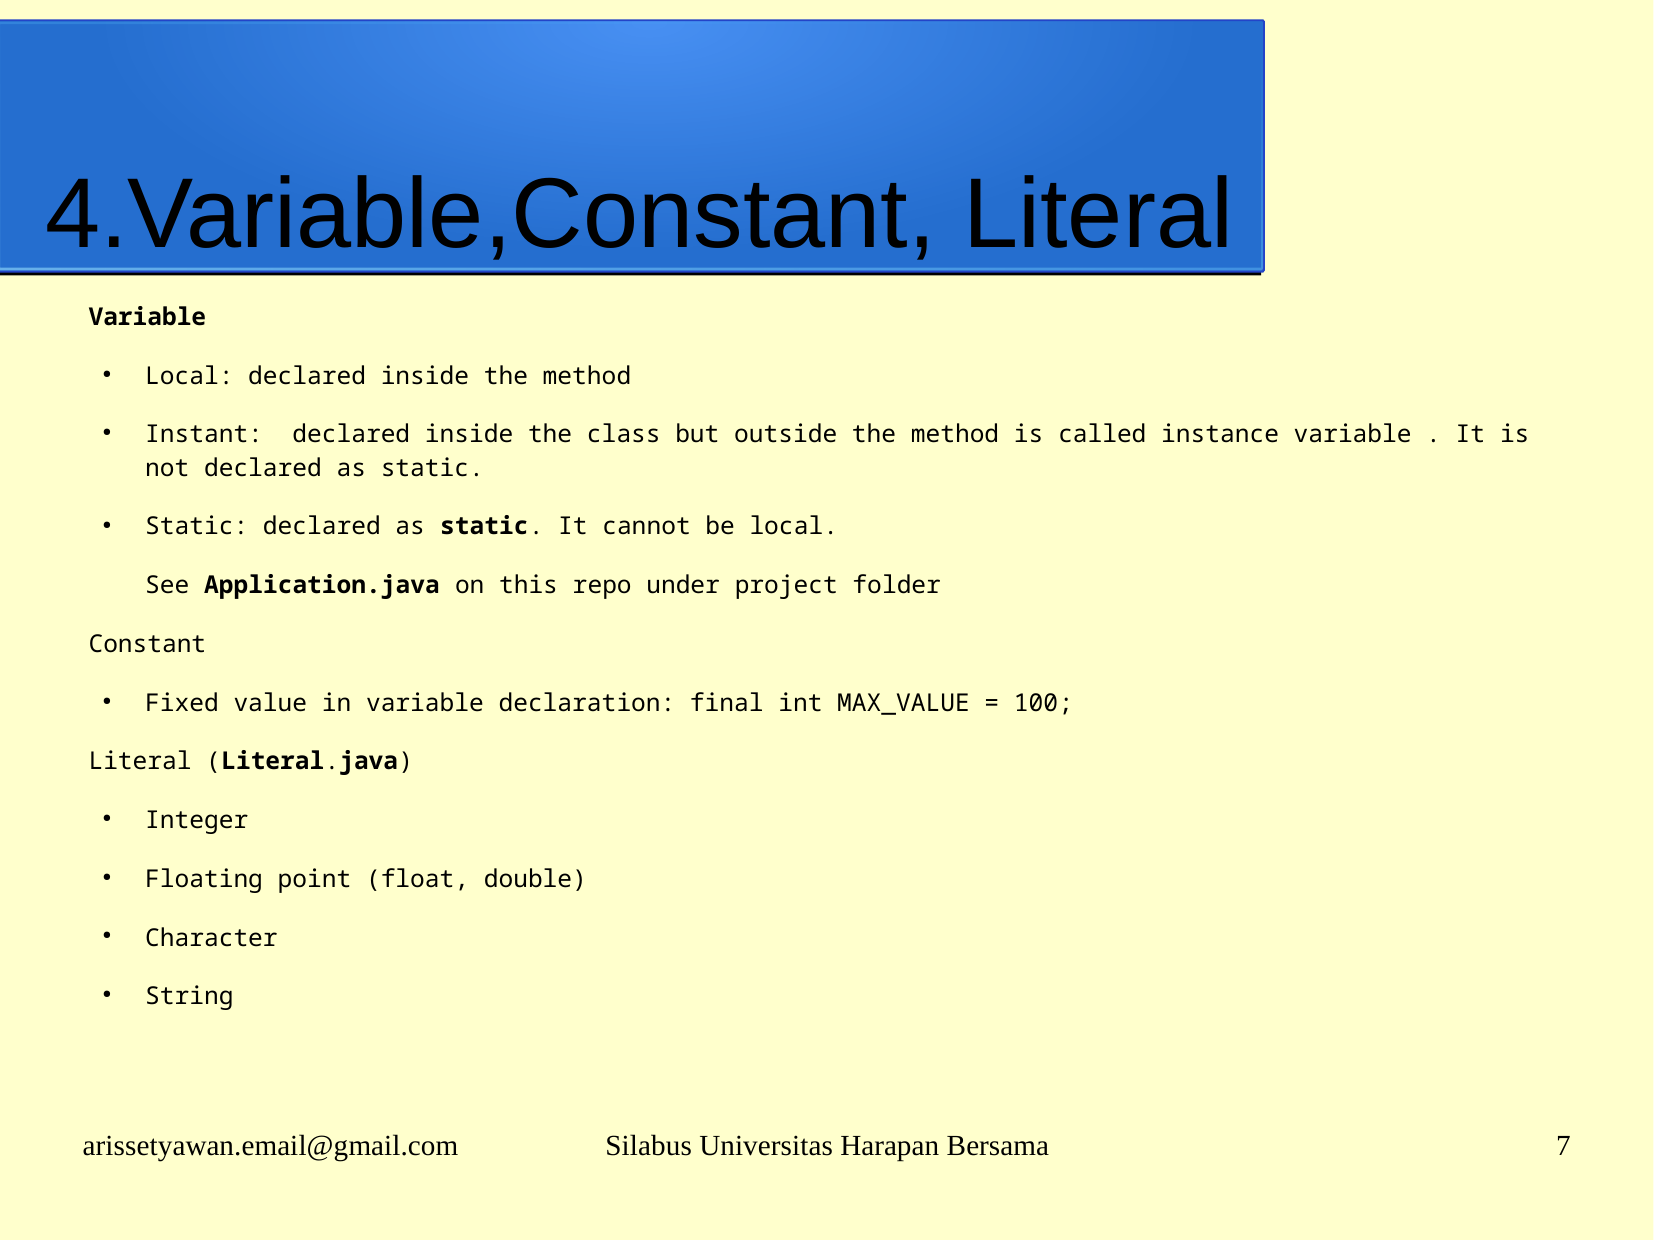

# 4.Variable,Constant, Literal
Variable
Local: declared inside the method
Instant: declared inside the class but outside the method is called instance variable . It is not declared as static.
Static: declared as static. It cannot be local.
See Application.java on this repo under project folder
Constant
Fixed value in variable declaration: final int MAX_VALUE = 100;
Literal (Literal.java)
Integer
Floating point (float, double)
Character
String
arissetyawan.email@gmail.com
Silabus Universitas Harapan Bersama
7